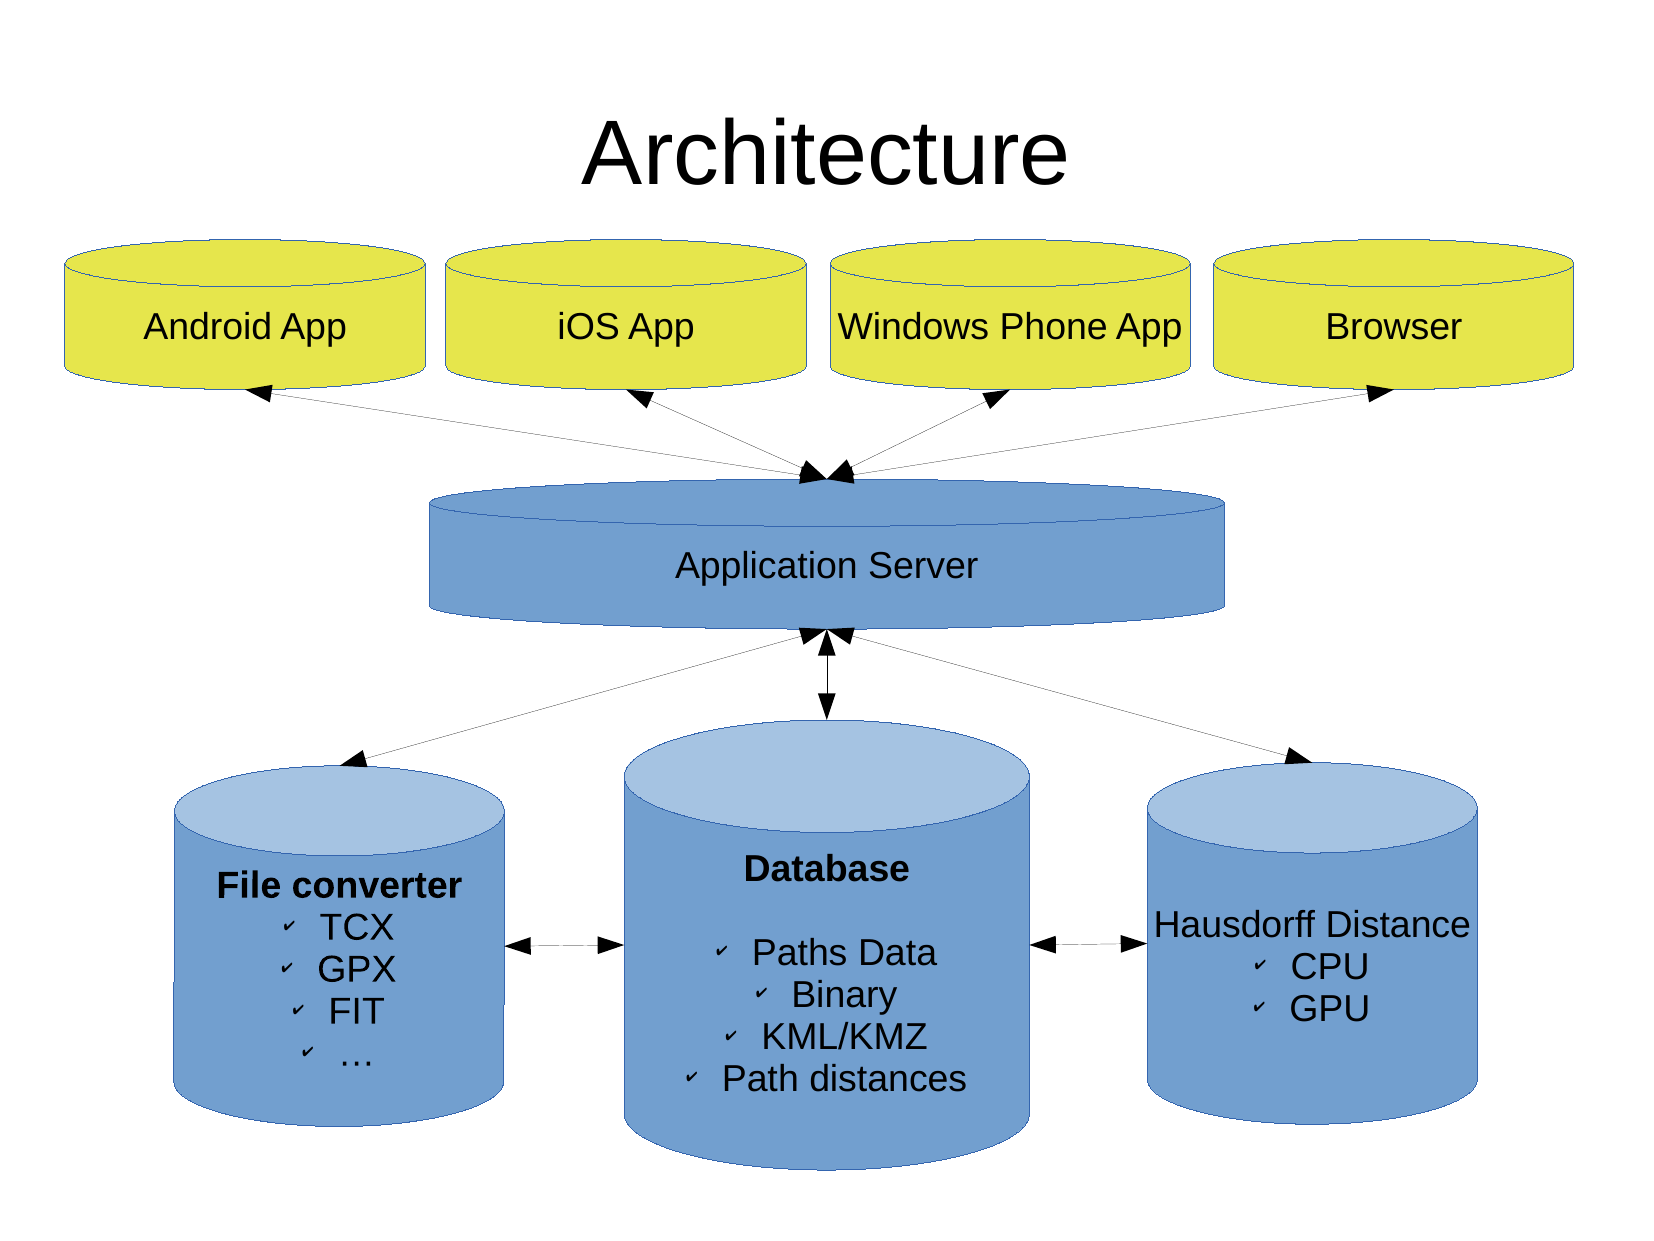

# Architecture
Android App
iOS App
Windows Phone App
Browser
Application Server
Database
Paths Data
Binary
KML/KMZ
Path distances
Hausdorff Distance
CPU
GPU
File converter
TCX
GPX
FIT
…